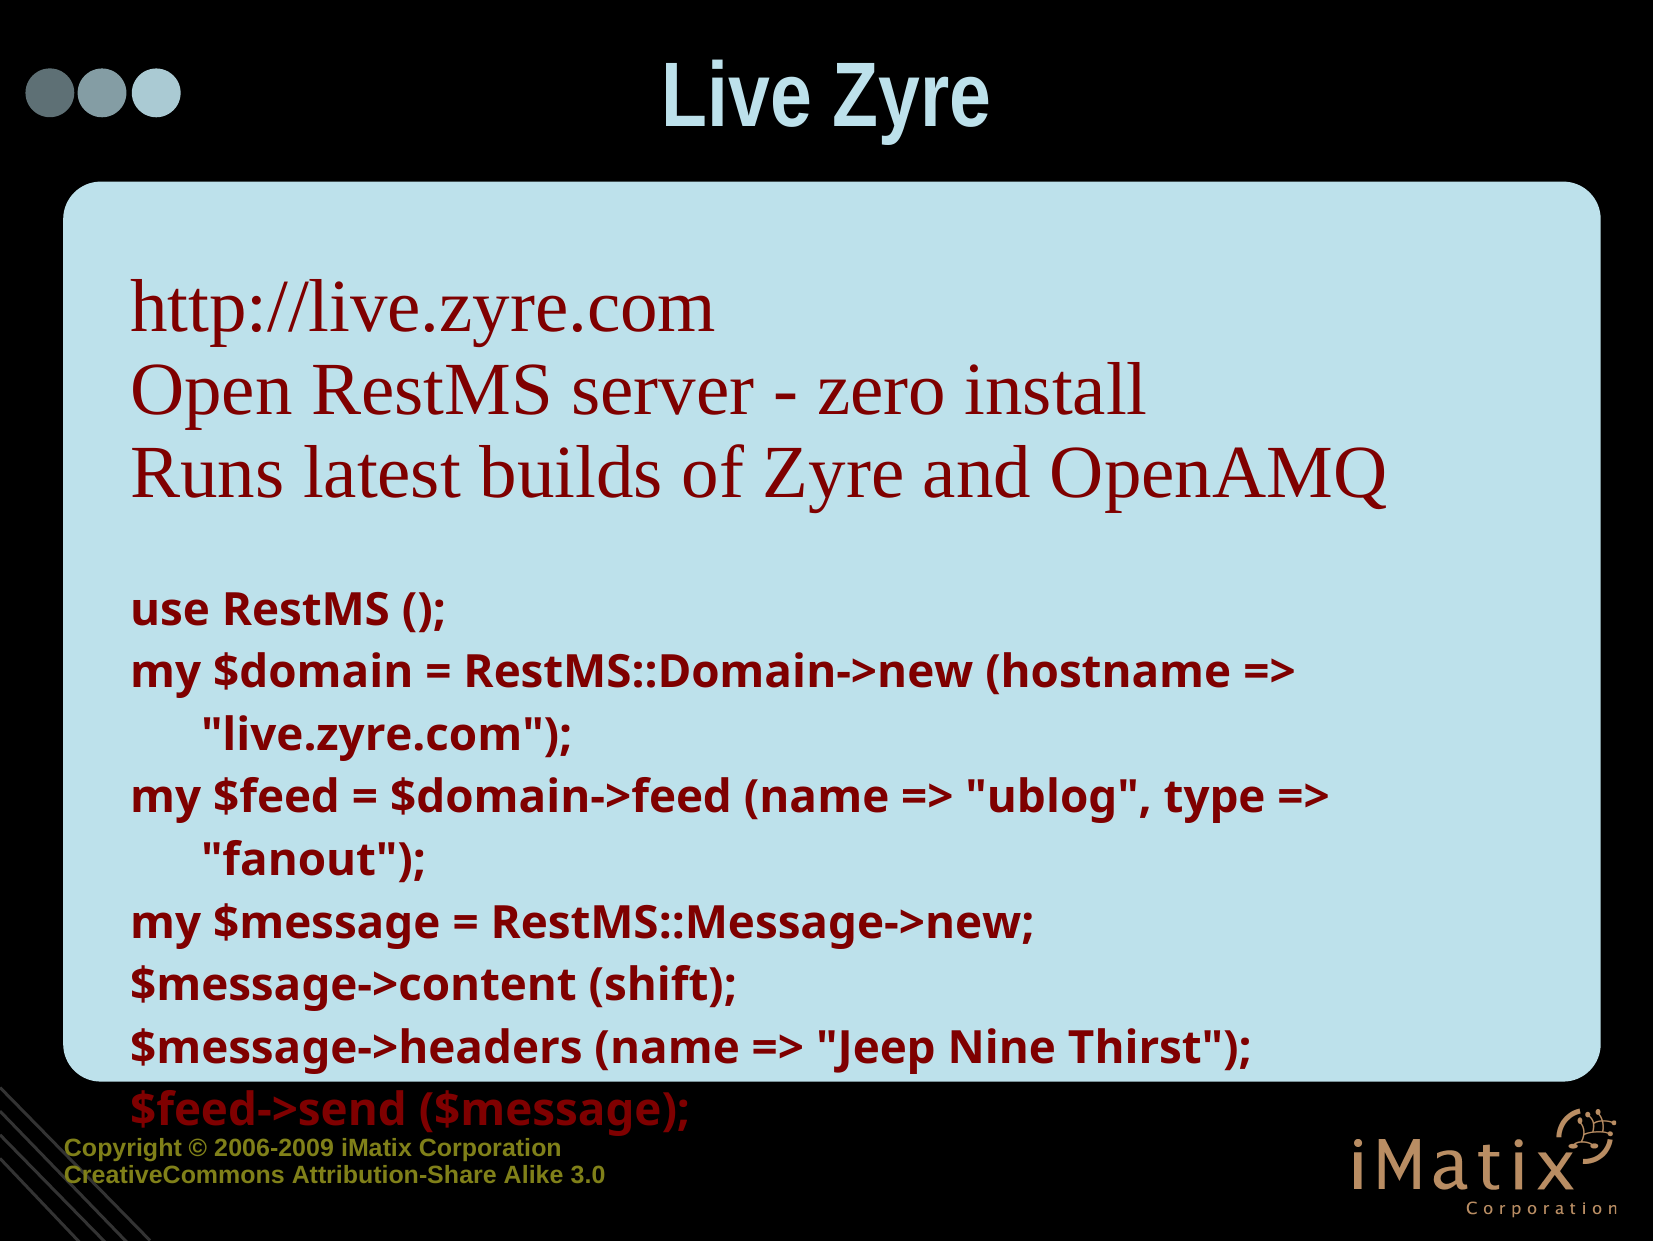

# Live Zyre
http://live.zyre.com
Open RestMS server - zero install
Runs latest builds of Zyre and OpenAMQ
use RestMS ();
my $domain = RestMS::Domain->new (hostname => "live.zyre.com");
my $feed = $domain->feed (name => "ublog", type => "fanout");
my $message = RestMS::Message->new;
$message->content (shift);
$message->headers (name => "Jeep Nine Thirst");
$feed->send ($message);